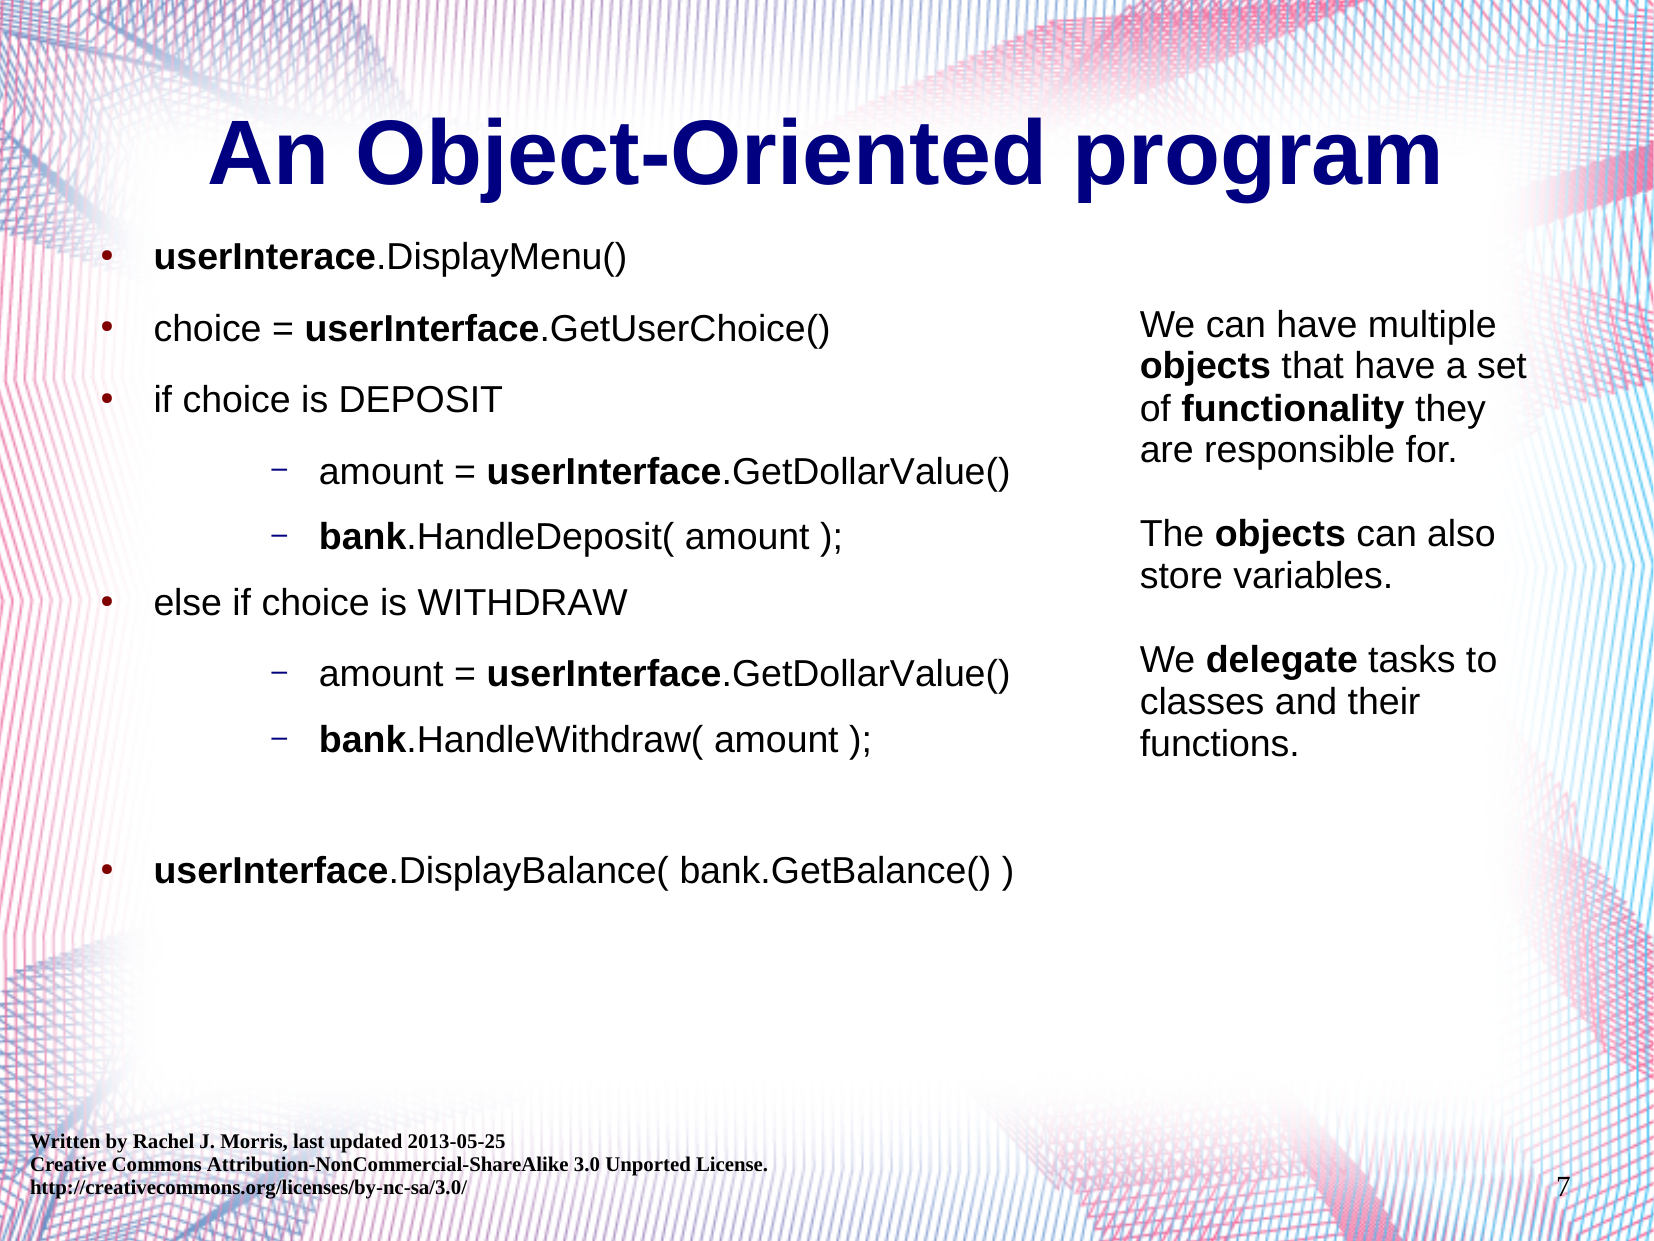

# An Object-Oriented program
userInterace.DisplayMenu()
choice = userInterface.GetUserChoice()
if choice is DEPOSIT
amount = userInterface.GetDollarValue()
bank.HandleDeposit( amount );
else if choice is WITHDRAW
amount = userInterface.GetDollarValue()
bank.HandleWithdraw( amount );
userInterface.DisplayBalance( bank.GetBalance() )
We can have multiple objects that have a set of functionality they are responsible for.
The objects can also store variables.
We delegate tasks to classes and their functions.
7